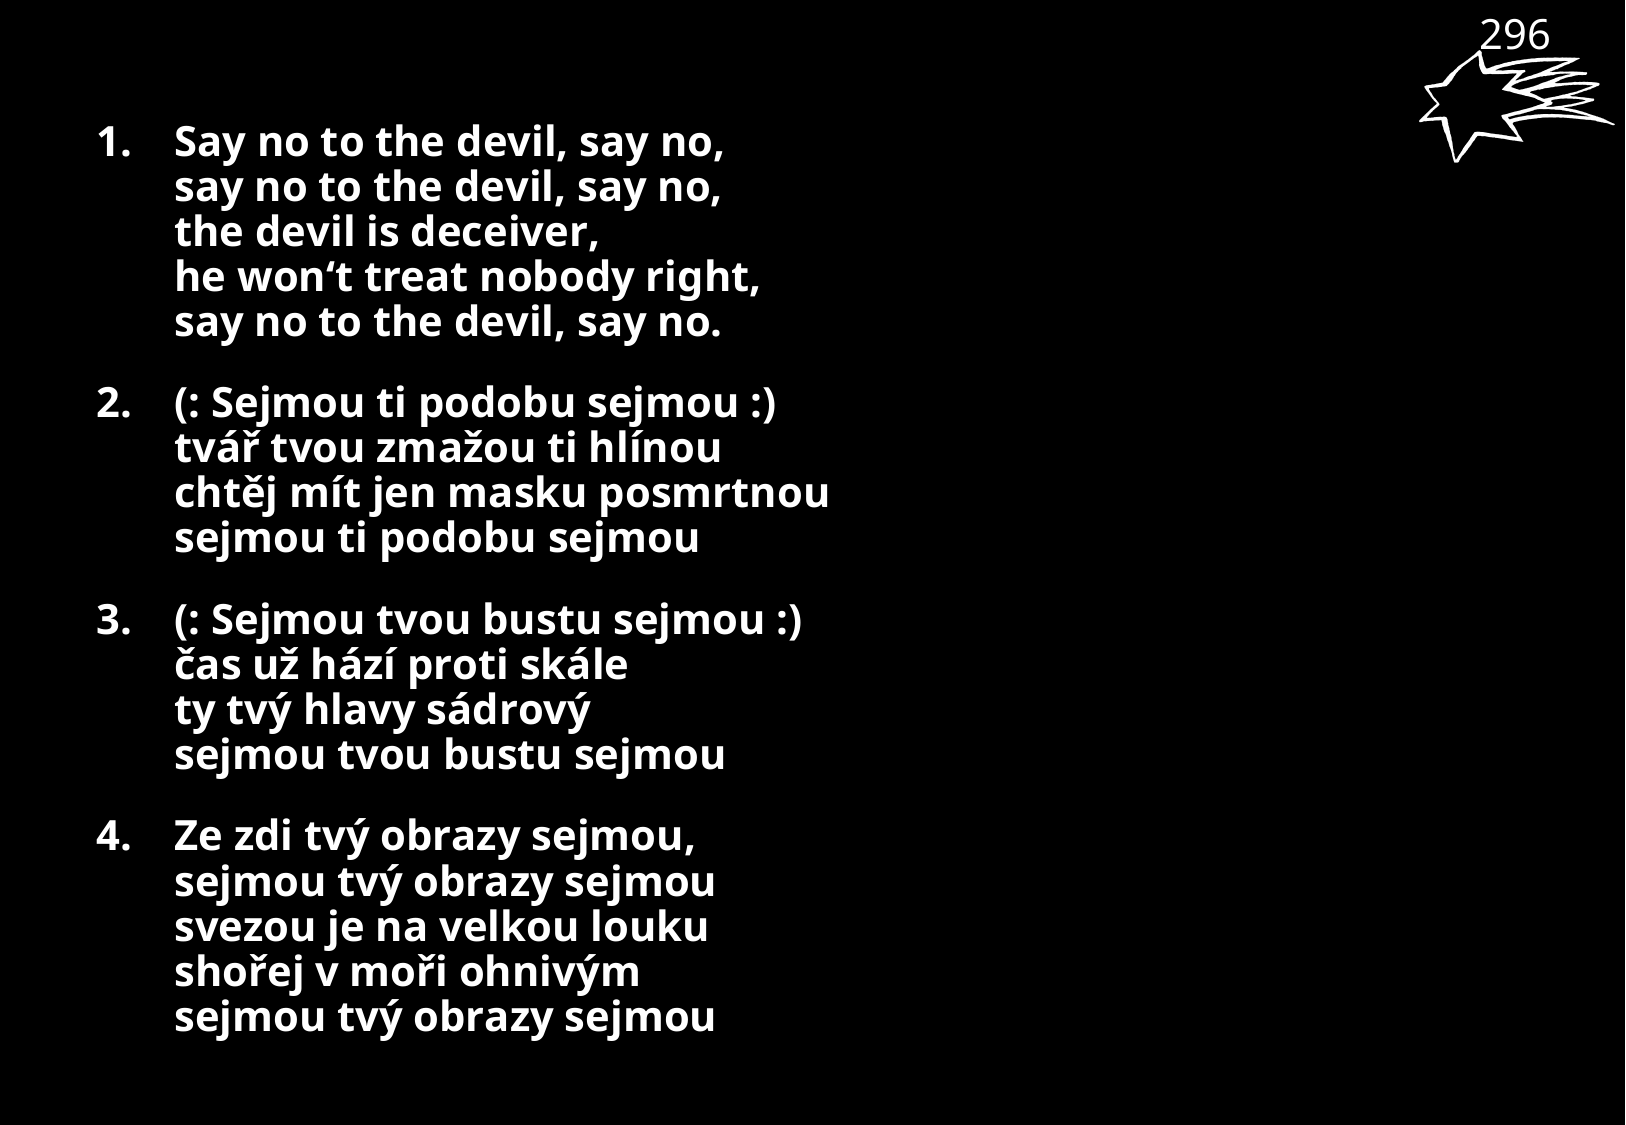

296
# 1. 	Say no to the devil, say no, say no to the devil, say no, the devil is deceiver, he won‘t treat nobody right, say no to the devil, say no.
2.	(: Sejmou ti podobu sejmou :)
tvář tvou zmažou ti hlínou
chtěj mít jen masku posmrtnou
sejmou ti podobu sejmou
3.	(: Sejmou tvou bustu sejmou :)
čas už hází proti skále
ty tvý hlavy sádrový
sejmou tvou bustu sejmou
4.	Ze zdi tvý obrazy sejmou,
sejmou tvý obrazy sejmou
svezou je na velkou louku
shořej v moři ohnivým
sejmou tvý obrazy sejmou